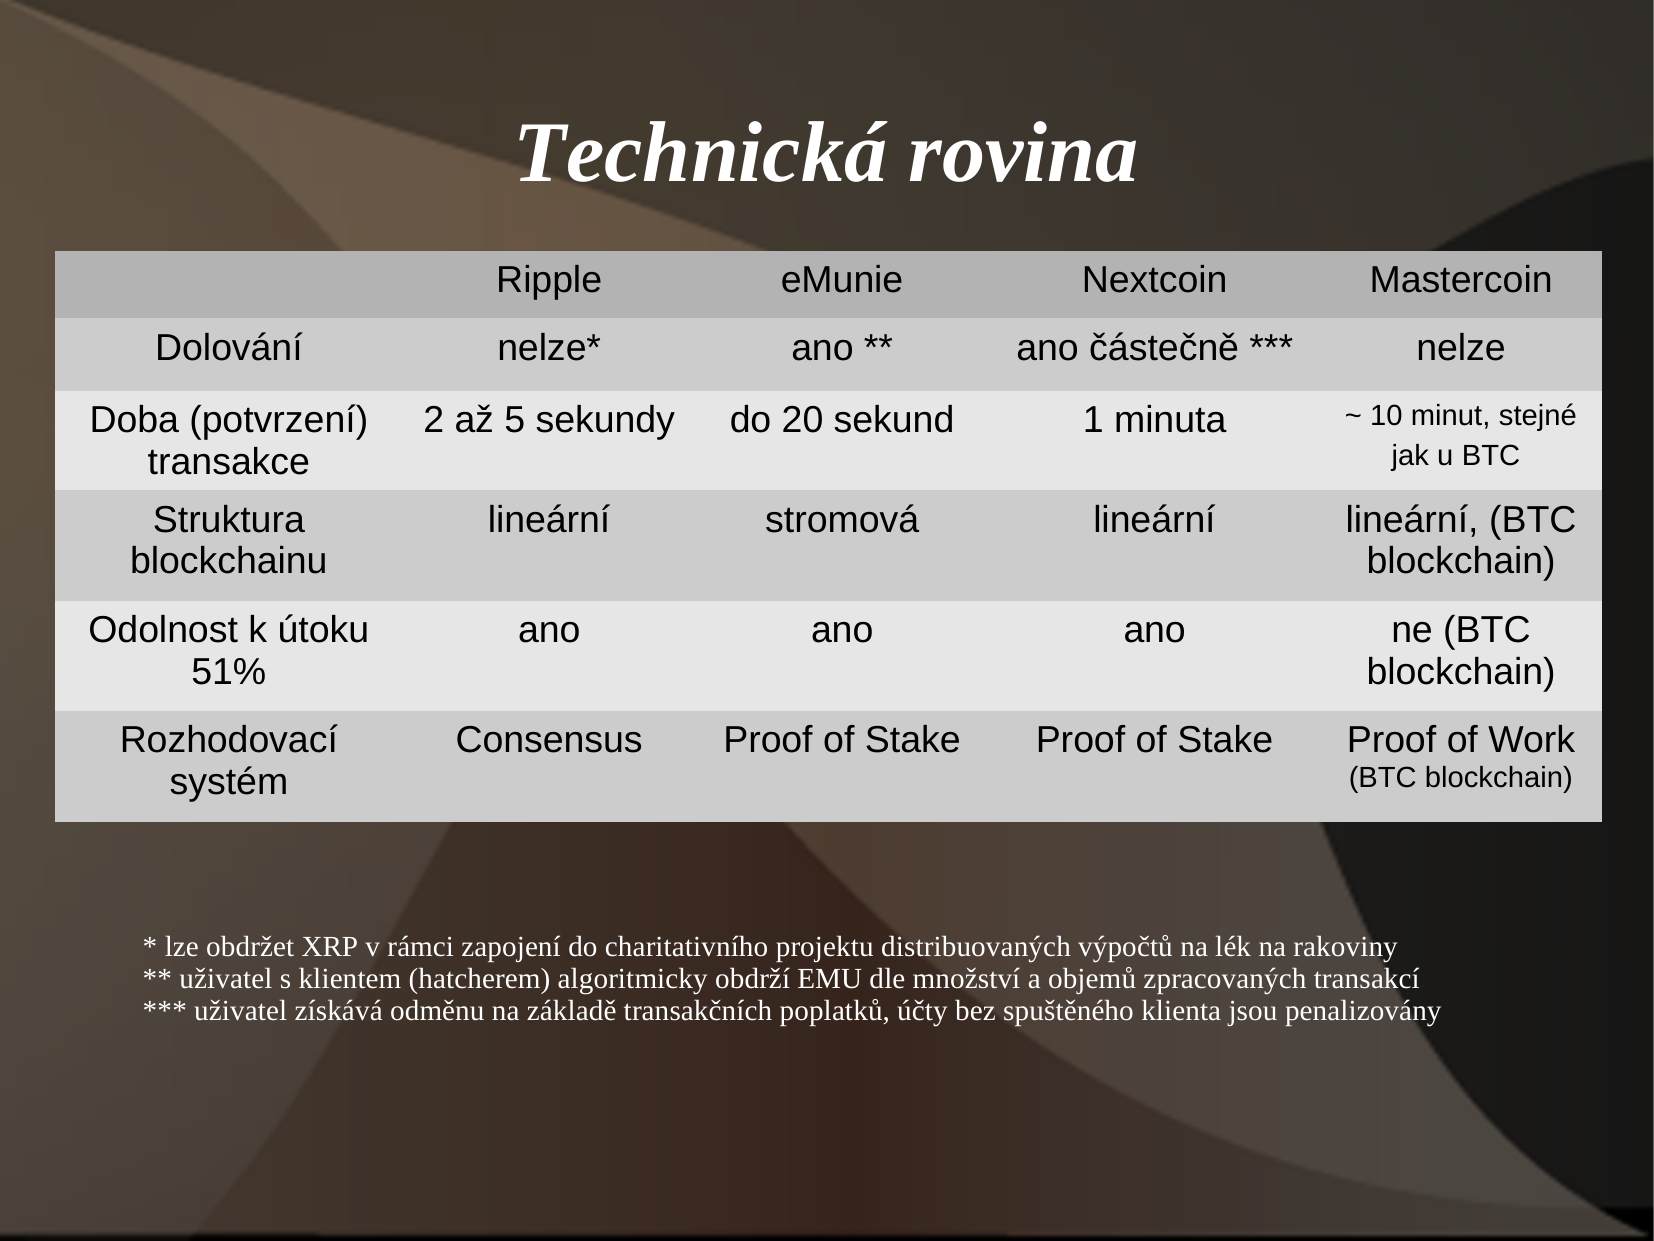

# Technická rovina
| | Ripple | eMunie | Nextcoin | Mastercoin |
| --- | --- | --- | --- | --- |
| Dolování | nelze\* | ano \*\* | ano částečně \*\*\* | nelze |
| Doba (potvrzení) transakce | 2 až 5 sekundy | do 20 sekund | 1 minuta | ~ 10 minut, stejné jak u BTC |
| Struktura blockchainu | lineární | stromová | lineární | lineární, (BTC blockchain) |
| Odolnost k útoku 51% | ano | ano | ano | ne (BTC blockchain) |
| Rozhodovací systém | Consensus | Proof of Stake | Proof of Stake | Proof of Work (BTC blockchain) |
* lze obdržet XRP v rámci zapojení do charitativního projektu distribuovaných výpočtů na lék na rakoviny
** uživatel s klientem (hatcherem) algoritmicky obdrží EMU dle množství a objemů zpracovaných transakcí
*** uživatel získává odměnu na základě transakčních poplatků, účty bez spuštěného klienta jsou penalizovány